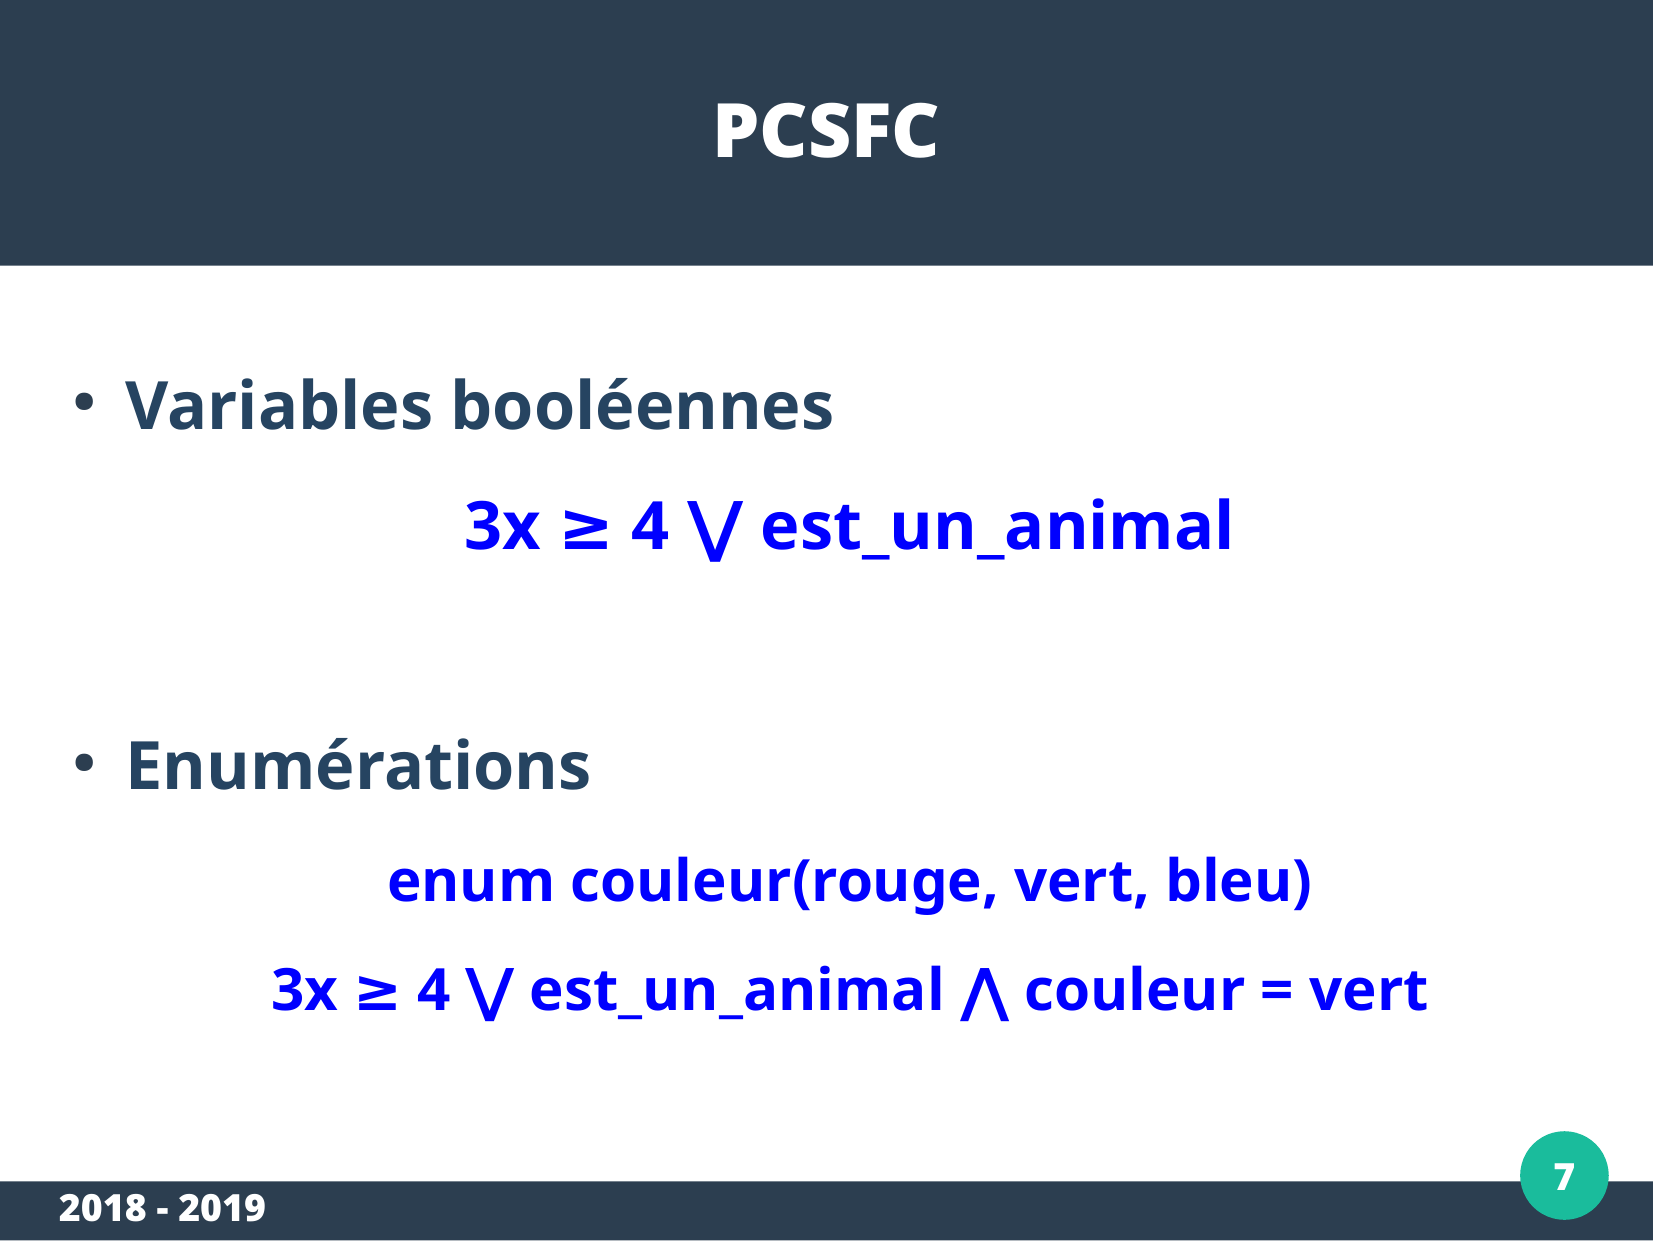

# PCSFC
Variables booléennes
3x ≥ 4 ⋁ est_un_animal
Enumérations
enum couleur(rouge, vert, bleu)
3x ≥ 4 ⋁ est_un_animal ⋀ couleur = vert
7
2018 - 2019